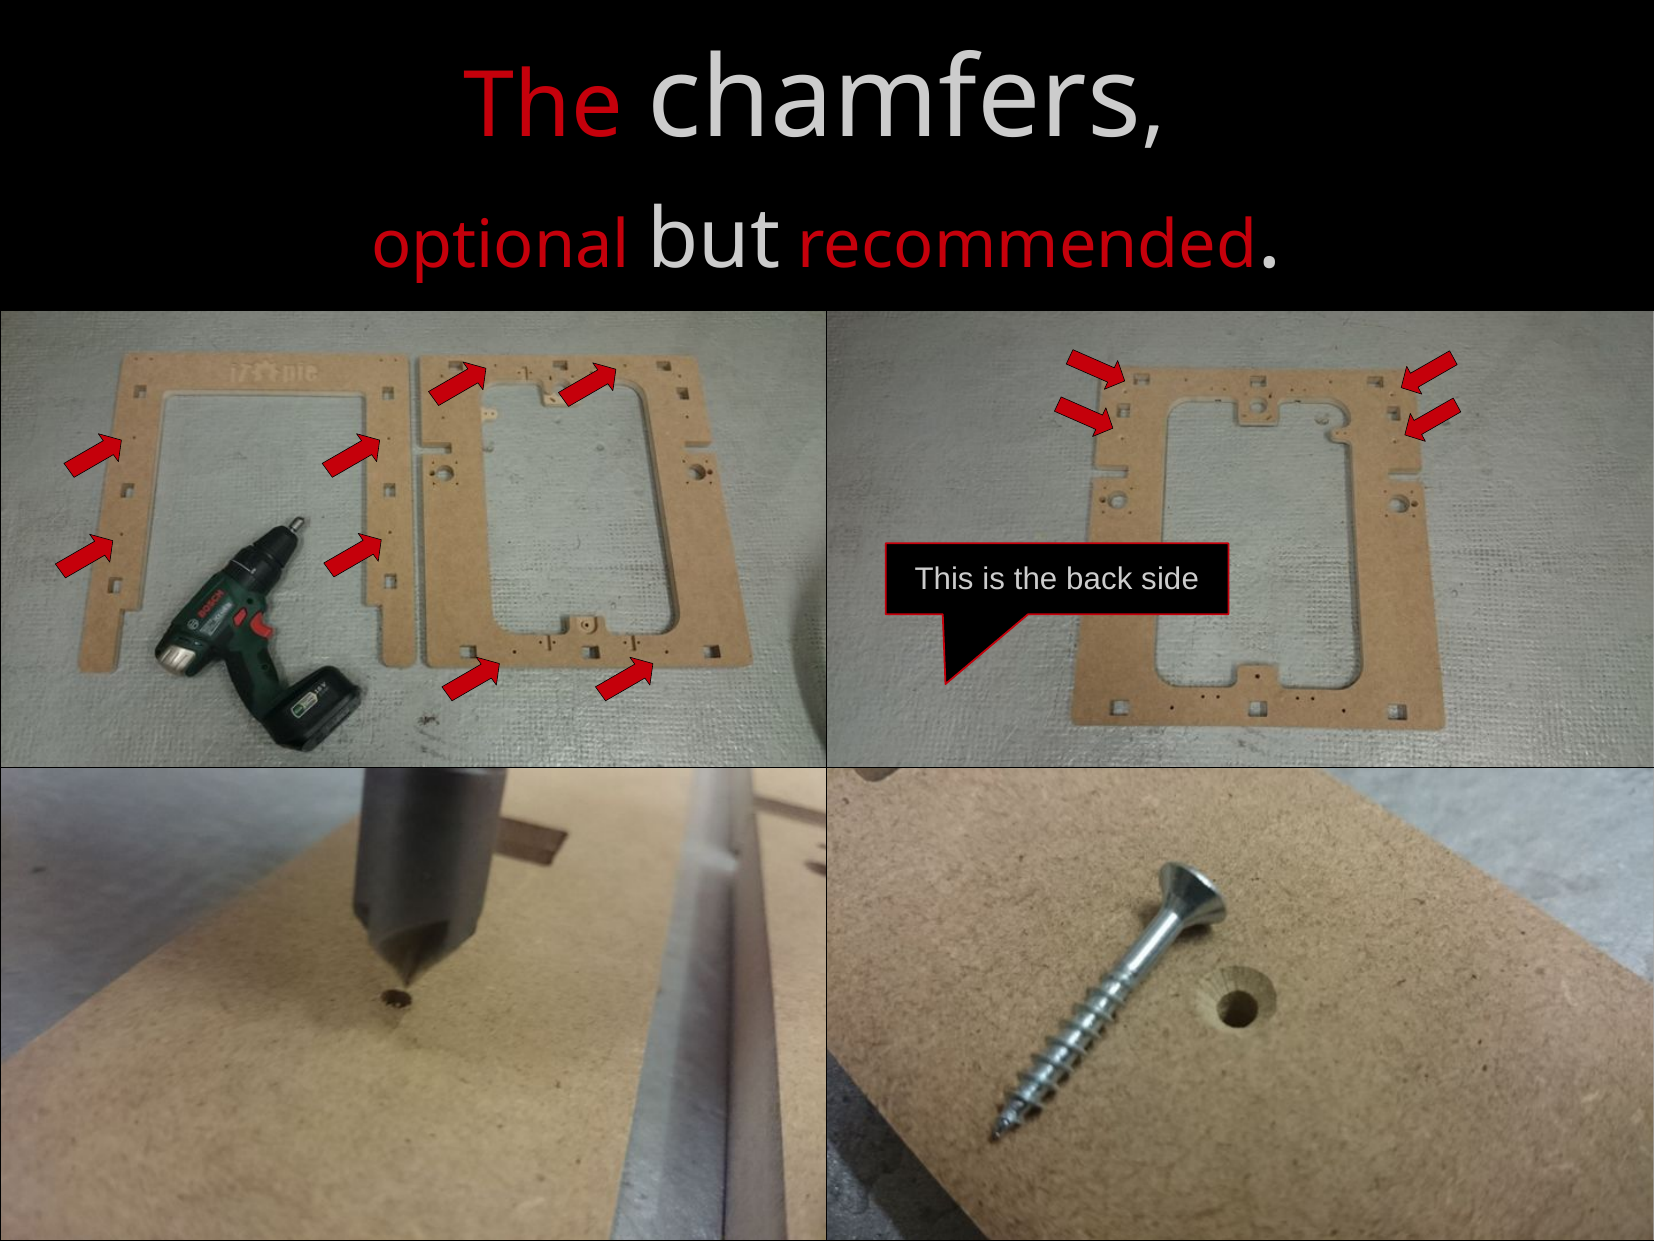

# The chamfers, optional but recommended.
This is the back side